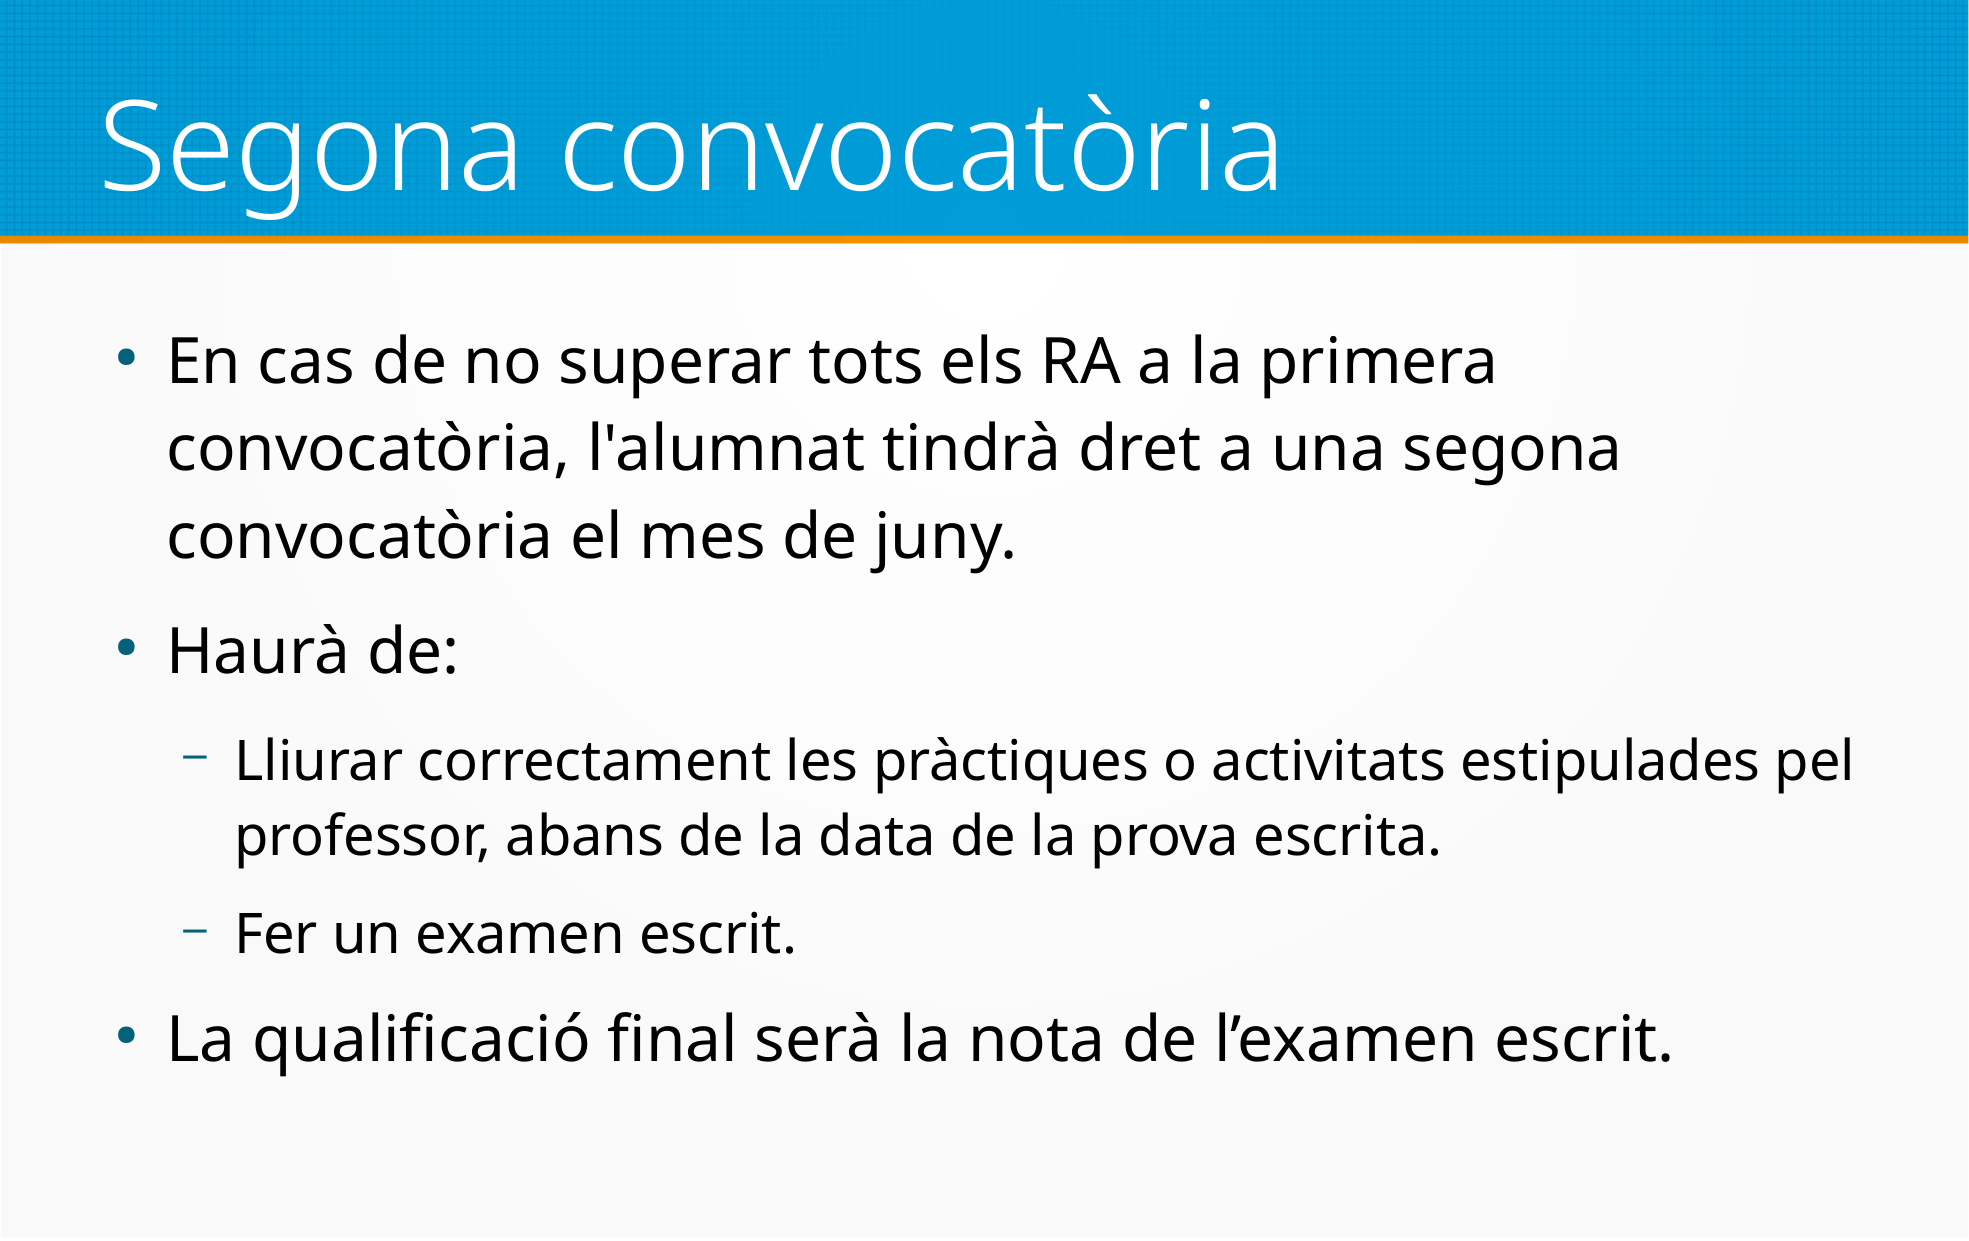

# Segona convocatòria
En cas de no superar tots els RA a la primera convocatòria, l'alumnat tindrà dret a una segona convocatòria el mes de juny.
Haurà de:
Lliurar correctament les pràctiques o activitats estipulades pel professor, abans de la data de la prova escrita.
Fer un examen escrit.
La qualificació final serà la nota de l’examen escrit.